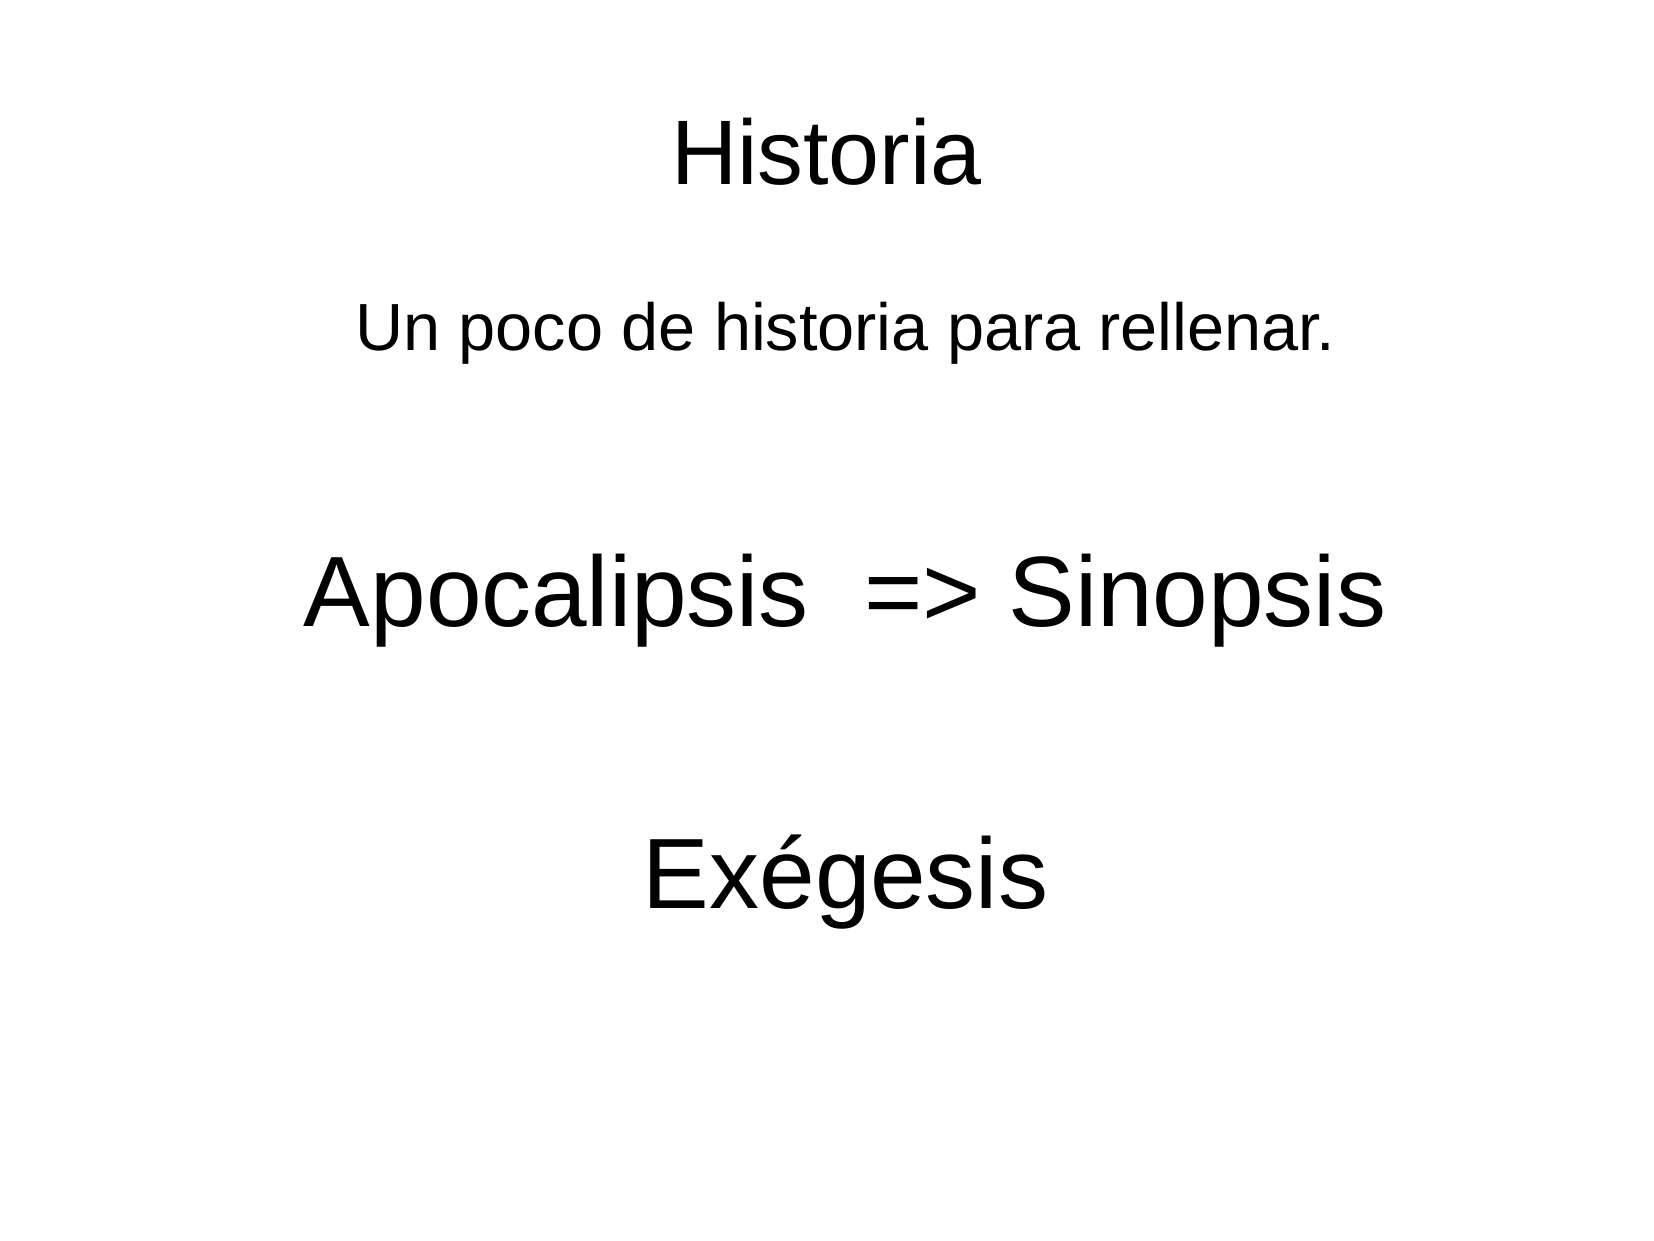

# Historia
Un poco de historia para rellenar.
Apocalipsis => Sinopsis
Exégesis